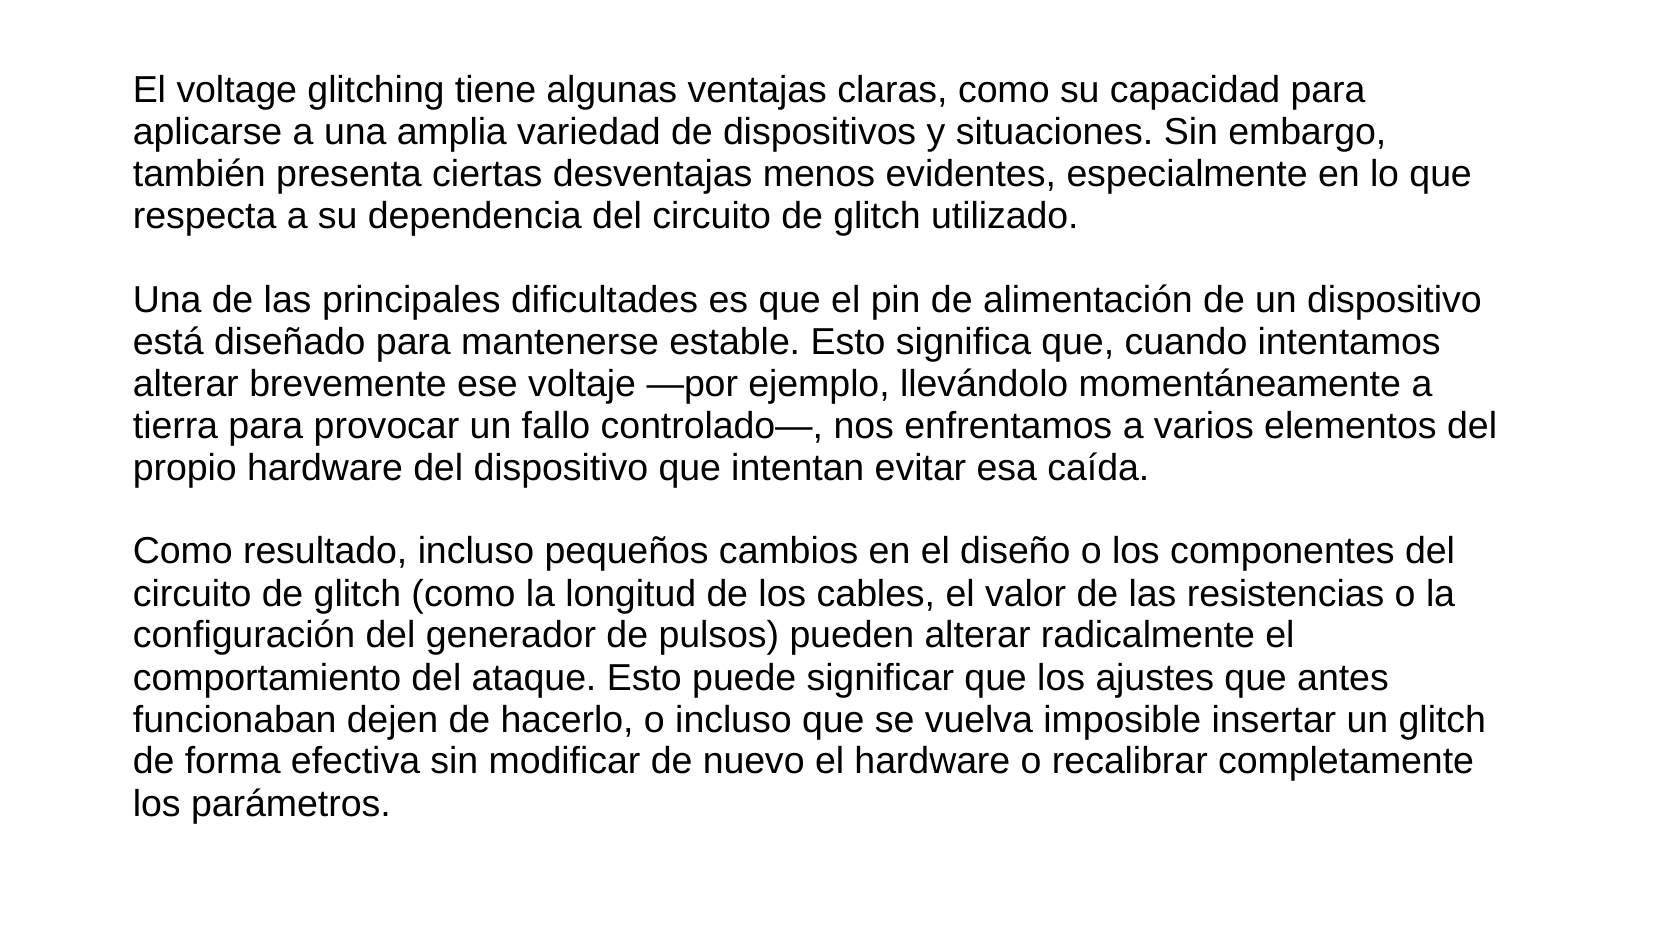

El voltage glitching tiene algunas ventajas claras, como su capacidad para aplicarse a una amplia variedad de dispositivos y situaciones. Sin embargo, también presenta ciertas desventajas menos evidentes, especialmente en lo que respecta a su dependencia del circuito de glitch utilizado.
Una de las principales dificultades es que el pin de alimentación de un dispositivo está diseñado para mantenerse estable. Esto significa que, cuando intentamos alterar brevemente ese voltaje —por ejemplo, llevándolo momentáneamente a tierra para provocar un fallo controlado—, nos enfrentamos a varios elementos del propio hardware del dispositivo que intentan evitar esa caída.
Como resultado, incluso pequeños cambios en el diseño o los componentes del circuito de glitch (como la longitud de los cables, el valor de las resistencias o la configuración del generador de pulsos) pueden alterar radicalmente el comportamiento del ataque. Esto puede significar que los ajustes que antes funcionaban dejen de hacerlo, o incluso que se vuelva imposible insertar un glitch de forma efectiva sin modificar de nuevo el hardware o recalibrar completamente los parámetros.